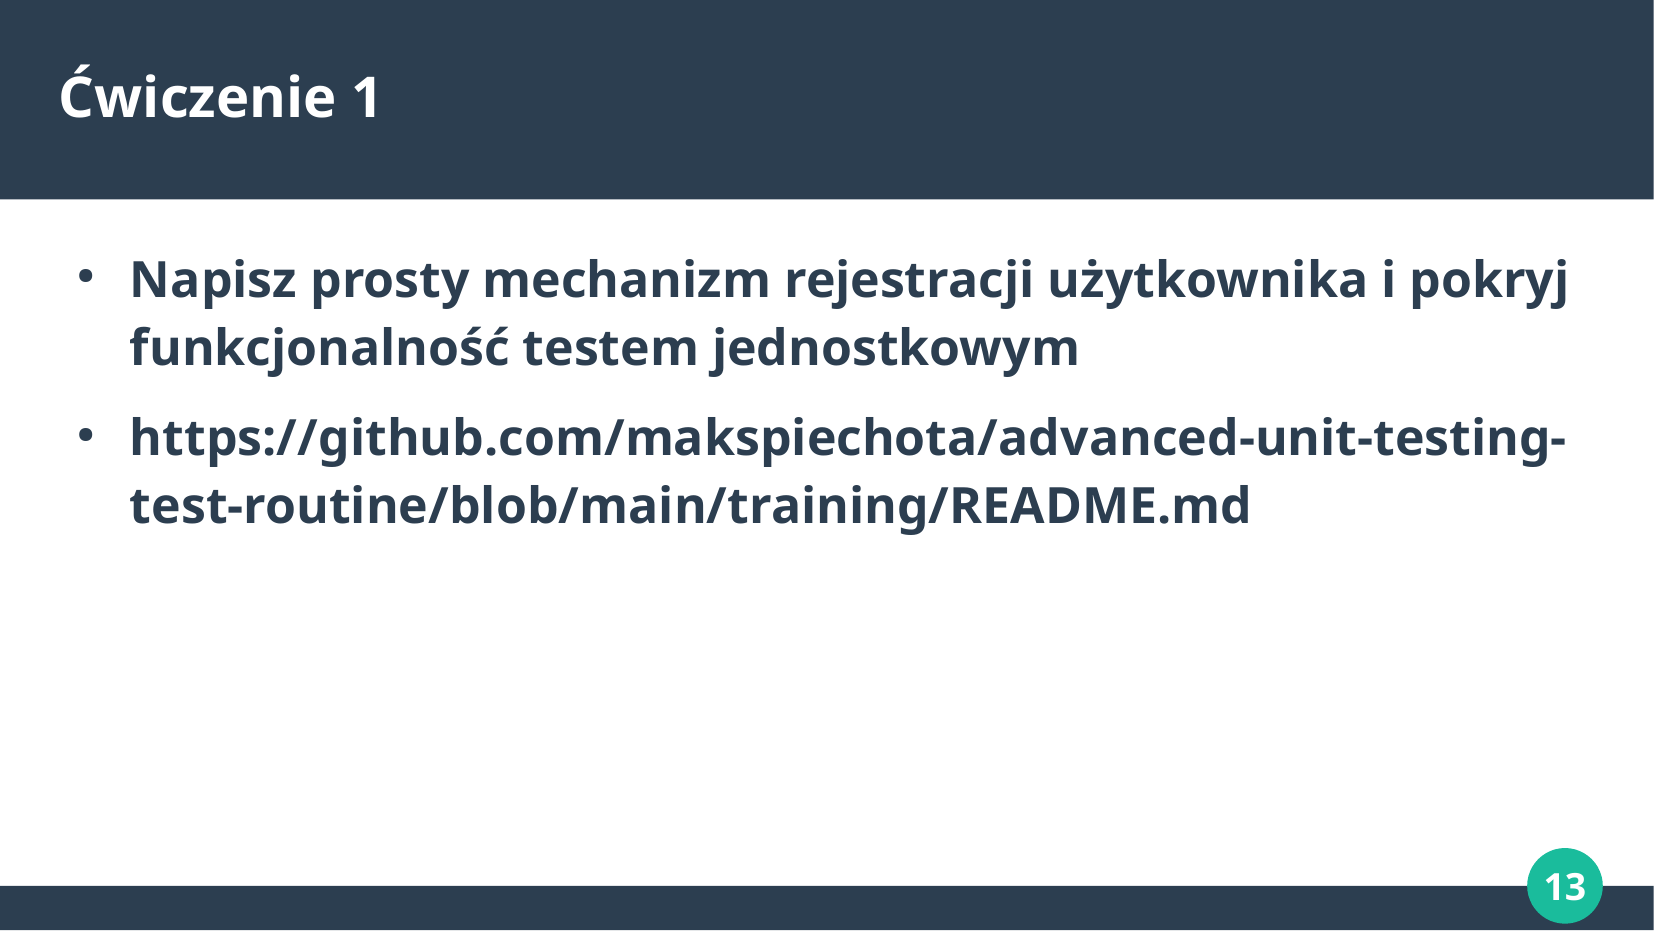

# Ćwiczenie 1
Napisz prosty mechanizm rejestracji użytkownika i pokryj funkcjonalność testem jednostkowym
https://github.com/makspiechota/advanced-unit-testing-test-routine/blob/main/training/README.md